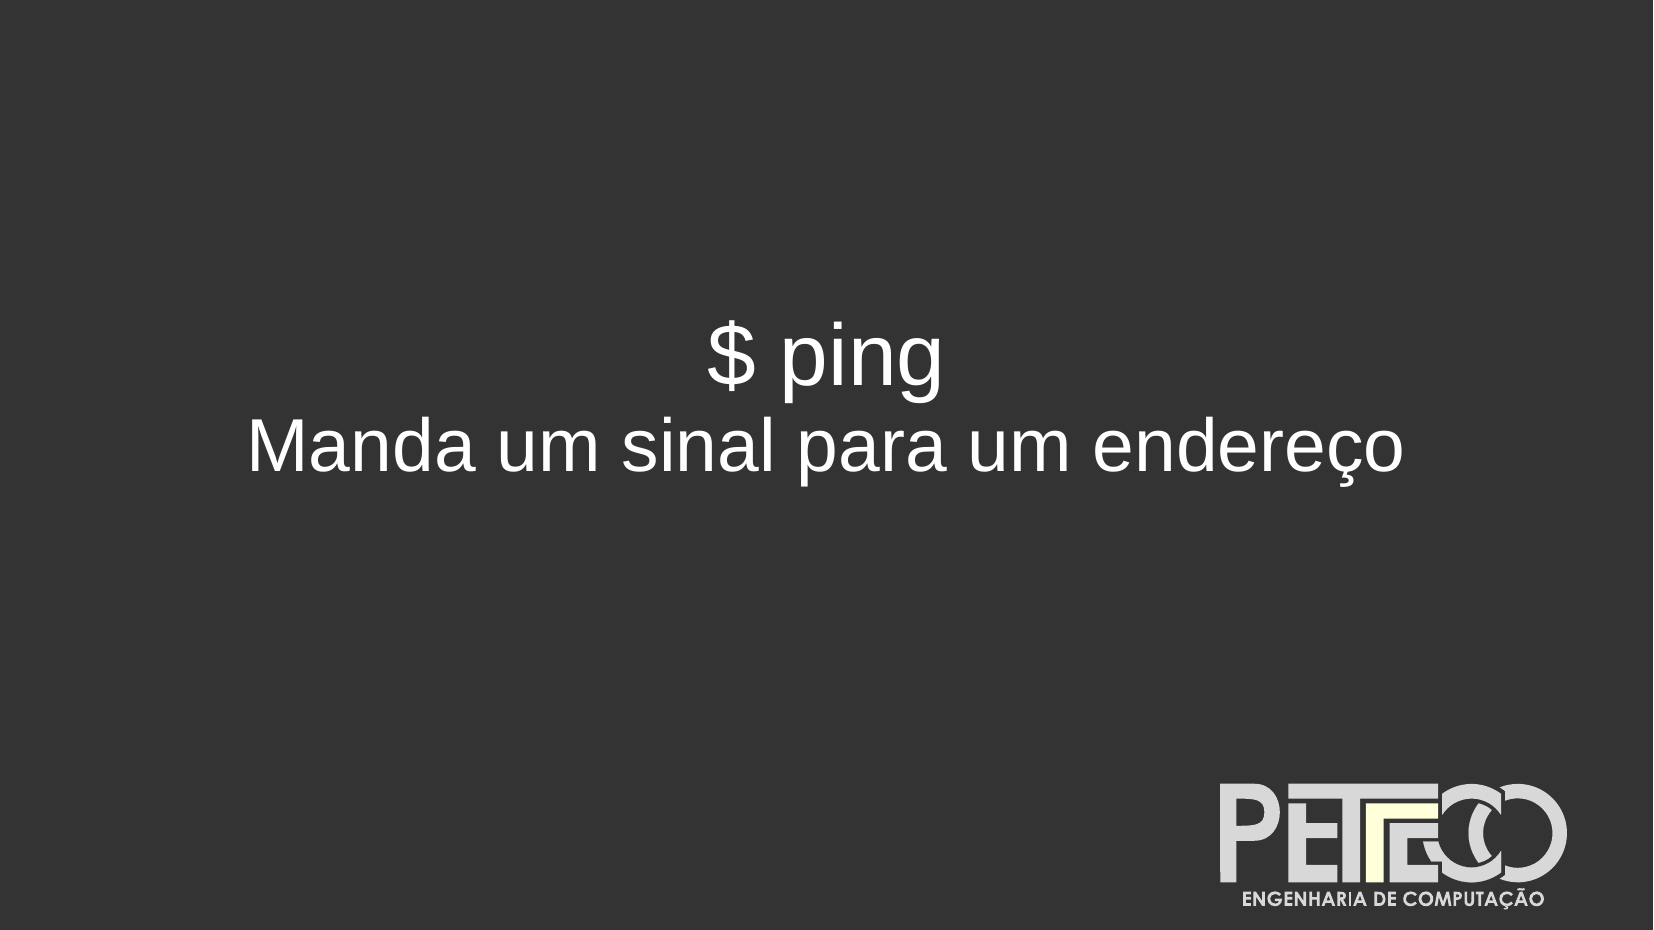

# $ ping
Manda um sinal para um endereço